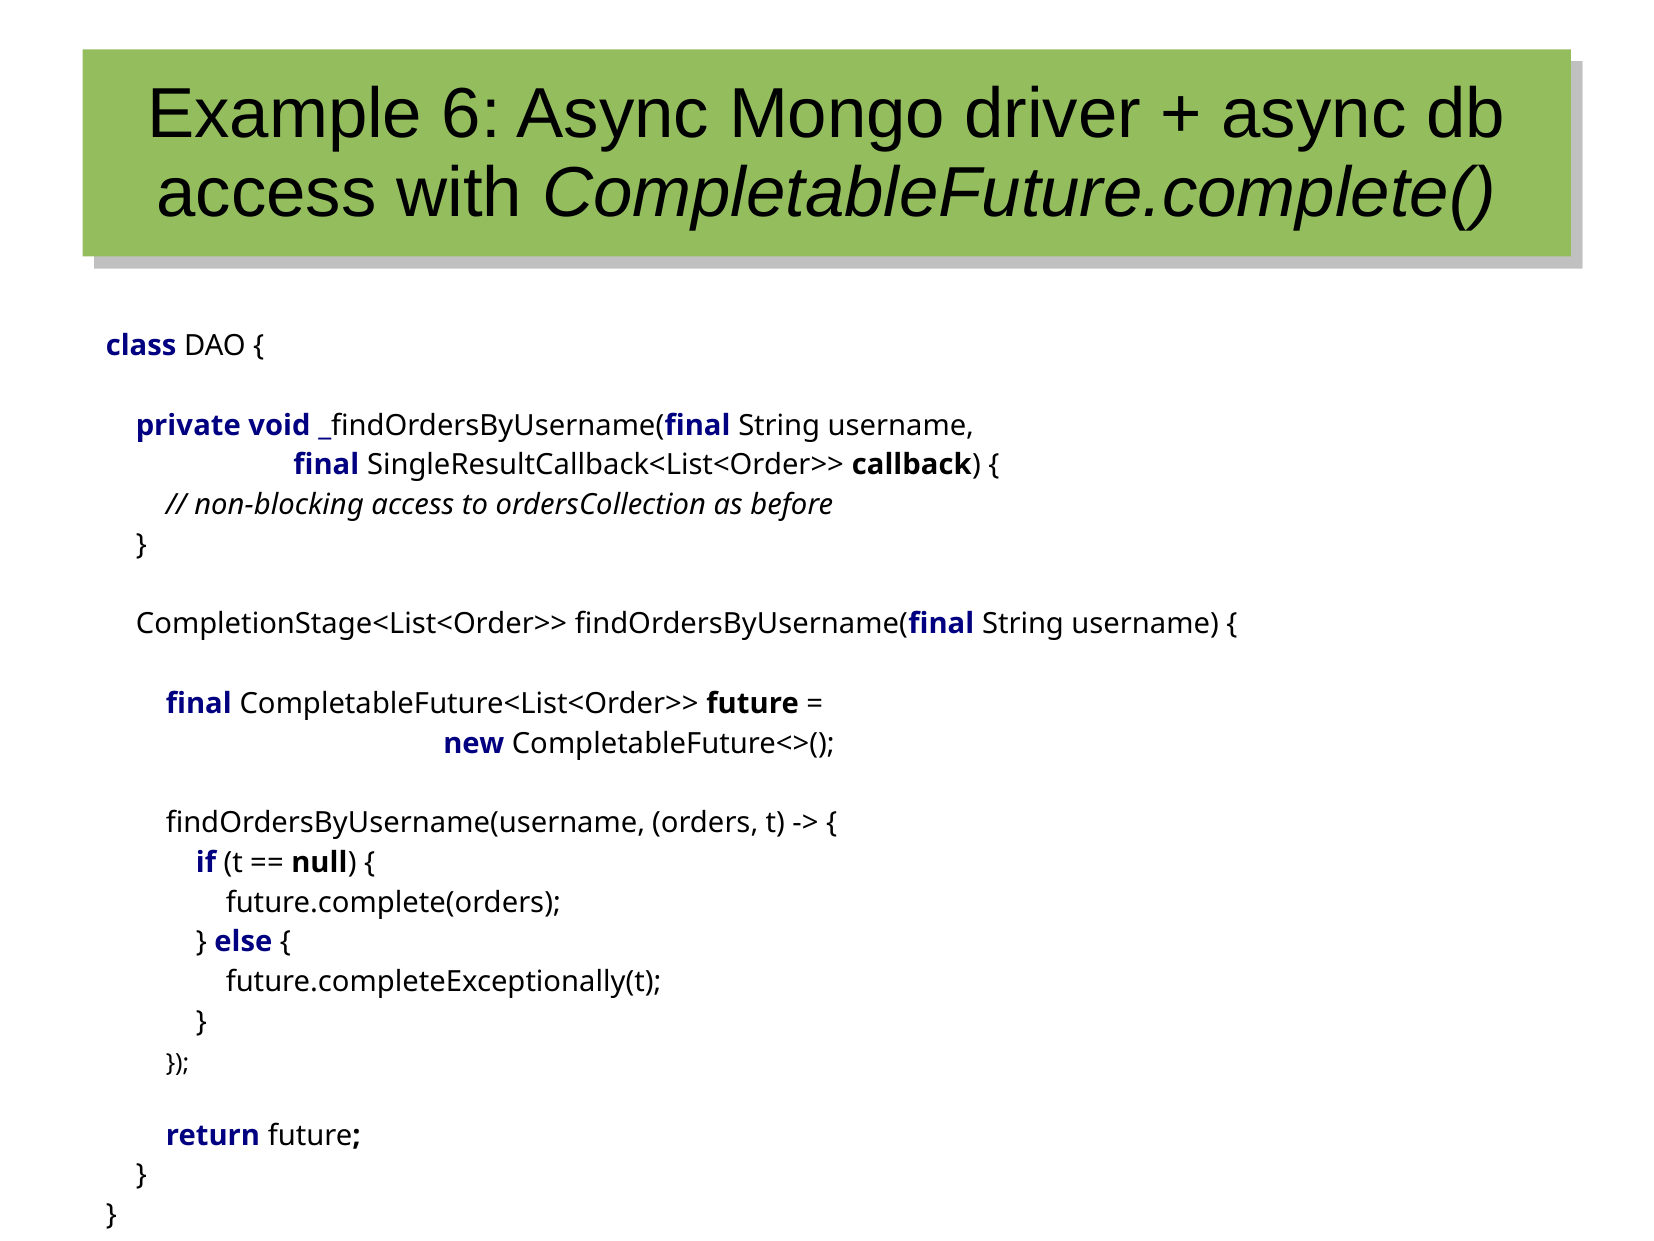

# Example 6: Async Mongo driver + async db access with CompletableFuture.complete()
class DAO {
 private void _findOrdersByUsername(final String username,
 final SingleResultCallback<List<Order>> callback) {
 // non-blocking access to ordersCollection as before
 }
 CompletionStage<List<Order>> findOrdersByUsername(final String username) {
 final CompletableFuture<List<Order>> future =
 new CompletableFuture<>();
 findOrdersByUsername(username, (orders, t) -> {
 if (t == null) {
 future.complete(orders);
 } else {
 future.completeExceptionally(t);
 }
 });
 return future;
 }
}